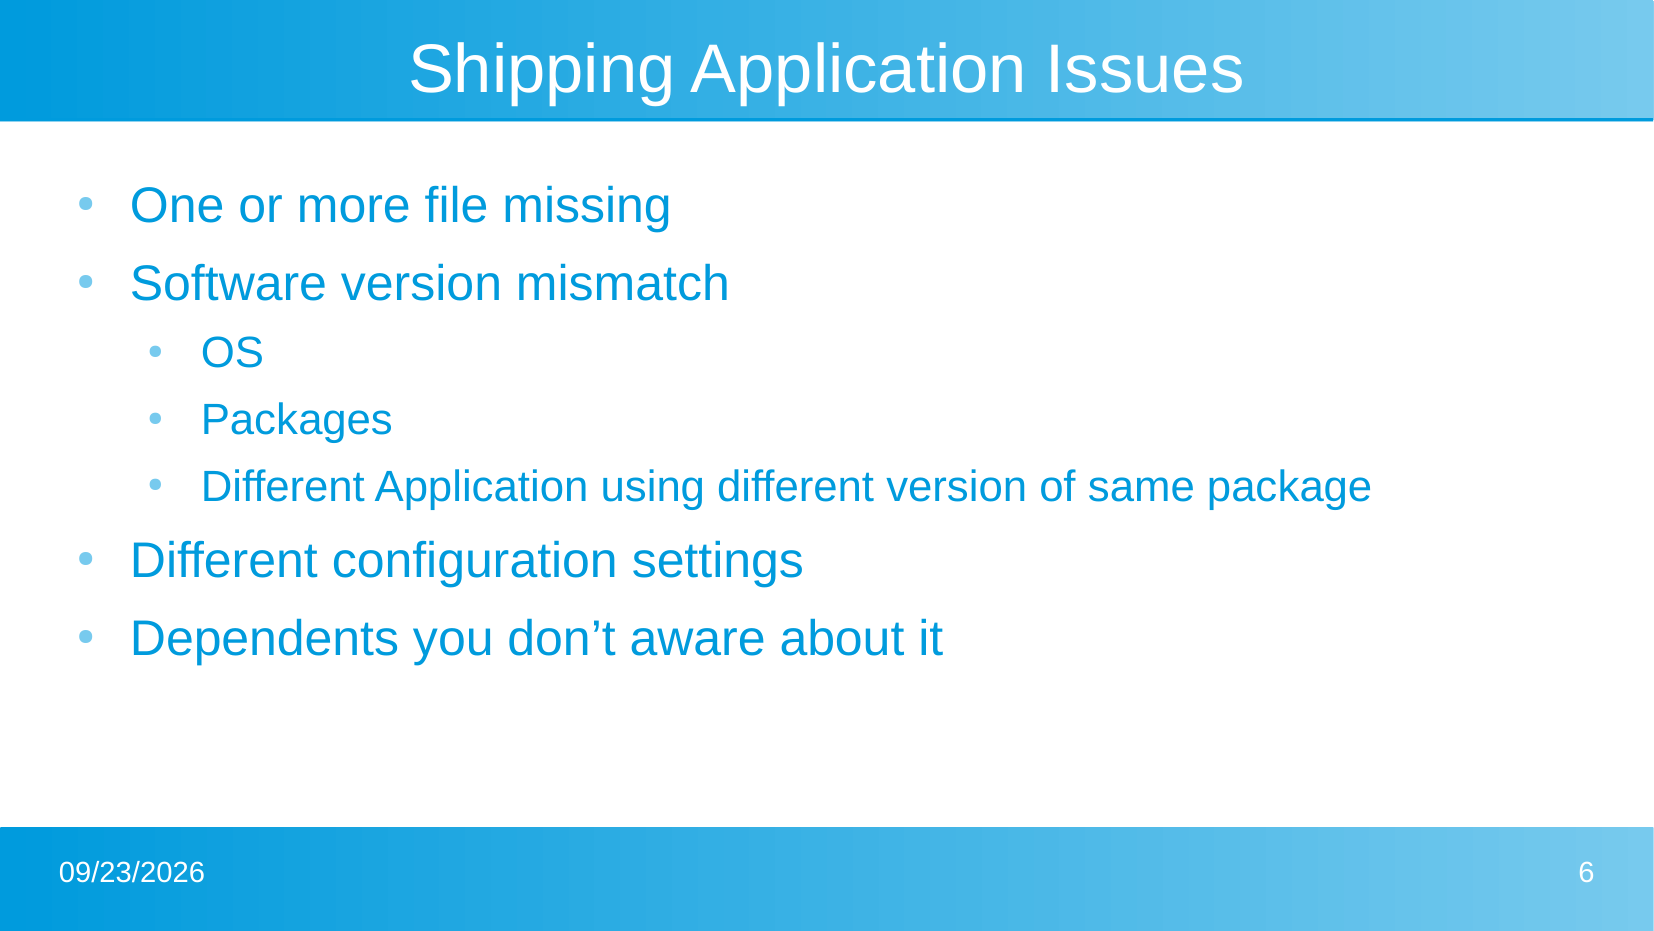

# Shipping Application Issues
One or more file missing
Software version mismatch
OS
Packages
Different Application using different version of same package
Different configuration settings
Dependents you don’t aware about it
6